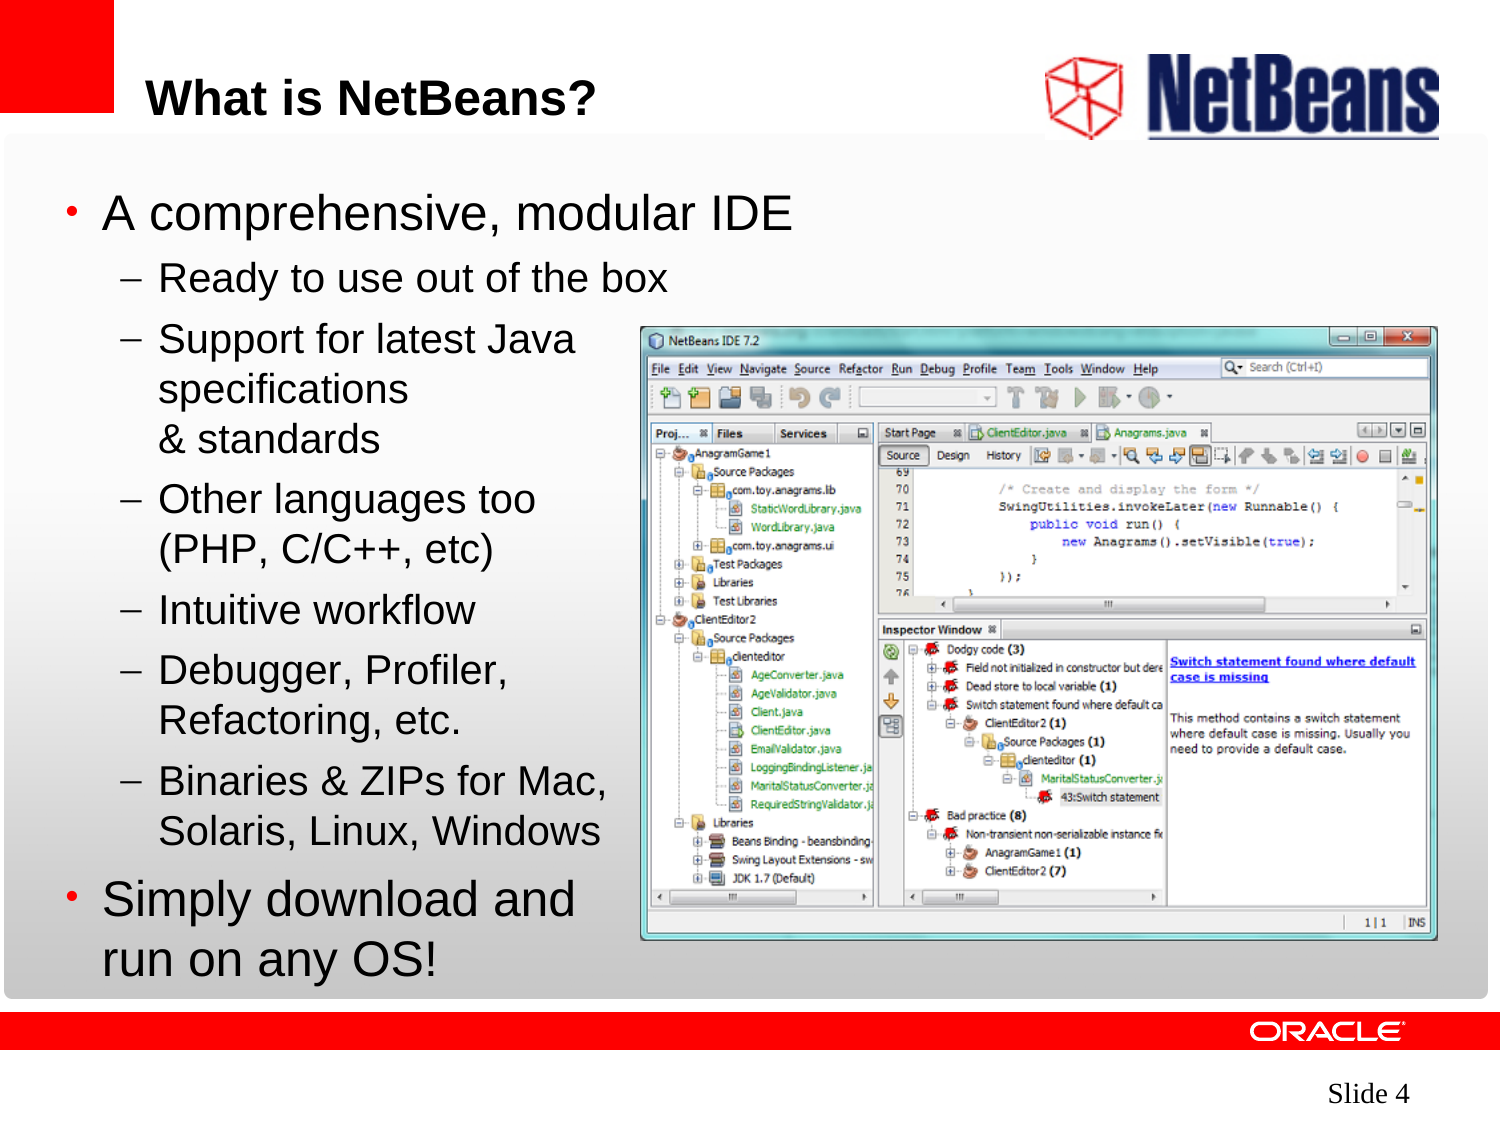

# What is NetBeans?
A comprehensive, modular IDE
Ready to use out of the box
Support for latest Java
specifications
& standards
Other languages too
(PHP, C/C++, etc)
Intuitive workflow
Debugger, Profiler,
Refactoring, etc.
Binaries & ZIPs for Mac,
Solaris, Linux, Windows
Simply download and
run on any OS!